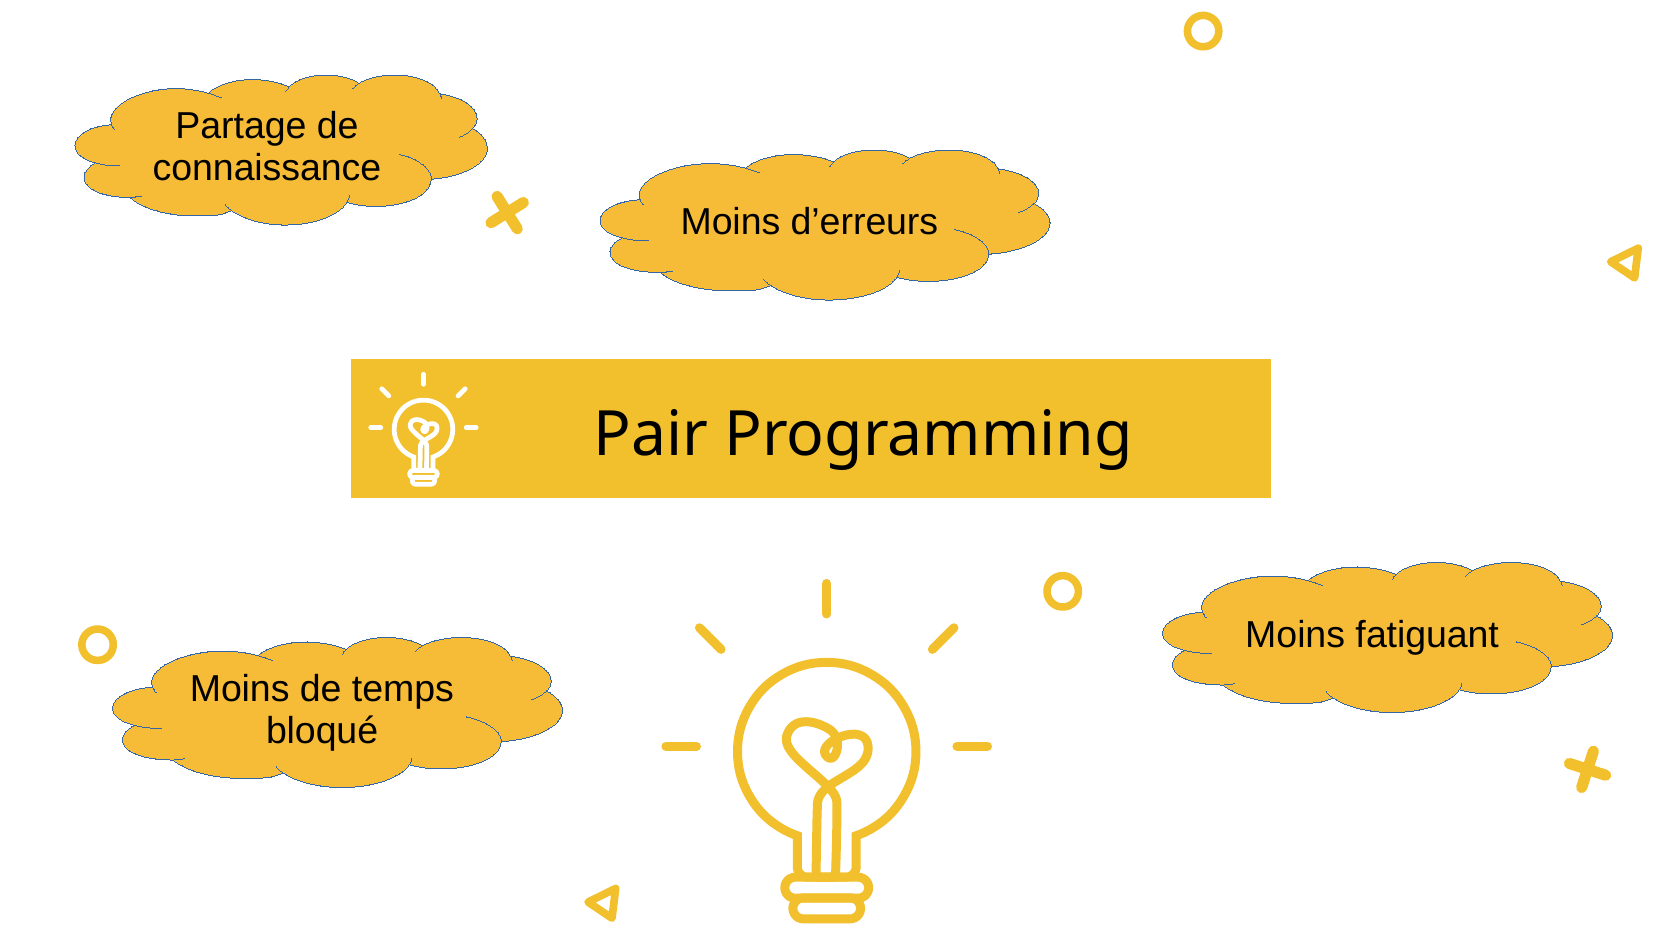

Partage de connaissance
Moins d’erreurs
Pair Programming
Moins fatiguant
Moins de temps bloqué